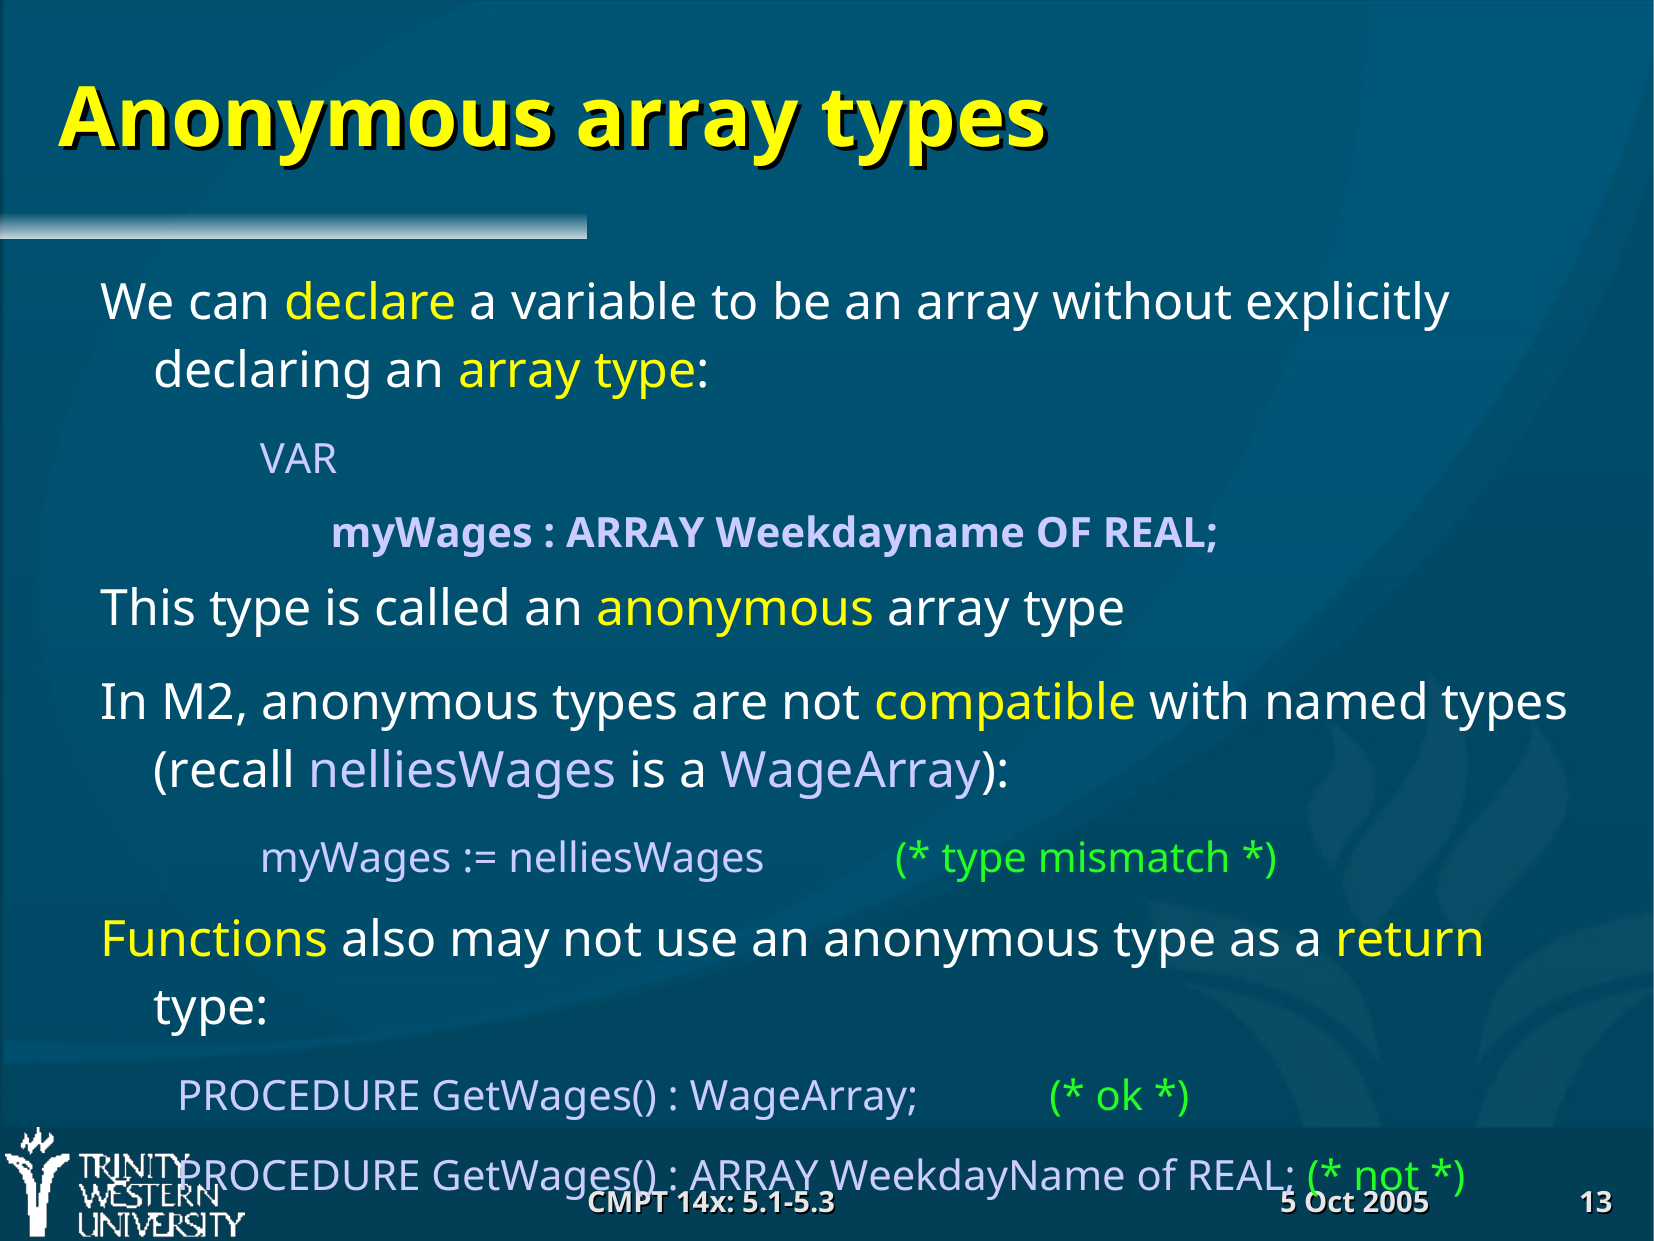

# Anonymous array types
We can declare a variable to be an array without explicitly declaring an array type:
VAR
myWages : ARRAY Weekdayname OF REAL;
This type is called an anonymous array type
In M2, anonymous types are not compatible with named types (recall nelliesWages is a WageArray):
myWages := nelliesWages		(* type mismatch *)
Functions also may not use an anonymous type as a return type:
PROCEDURE GetWages() : WageArray;		(* ok *)
PROCEDURE GetWages() : ARRAY WeekdayName of REAL; (* not *)
CMPT 14x: 5.1-5.3
5 Oct 2005
13